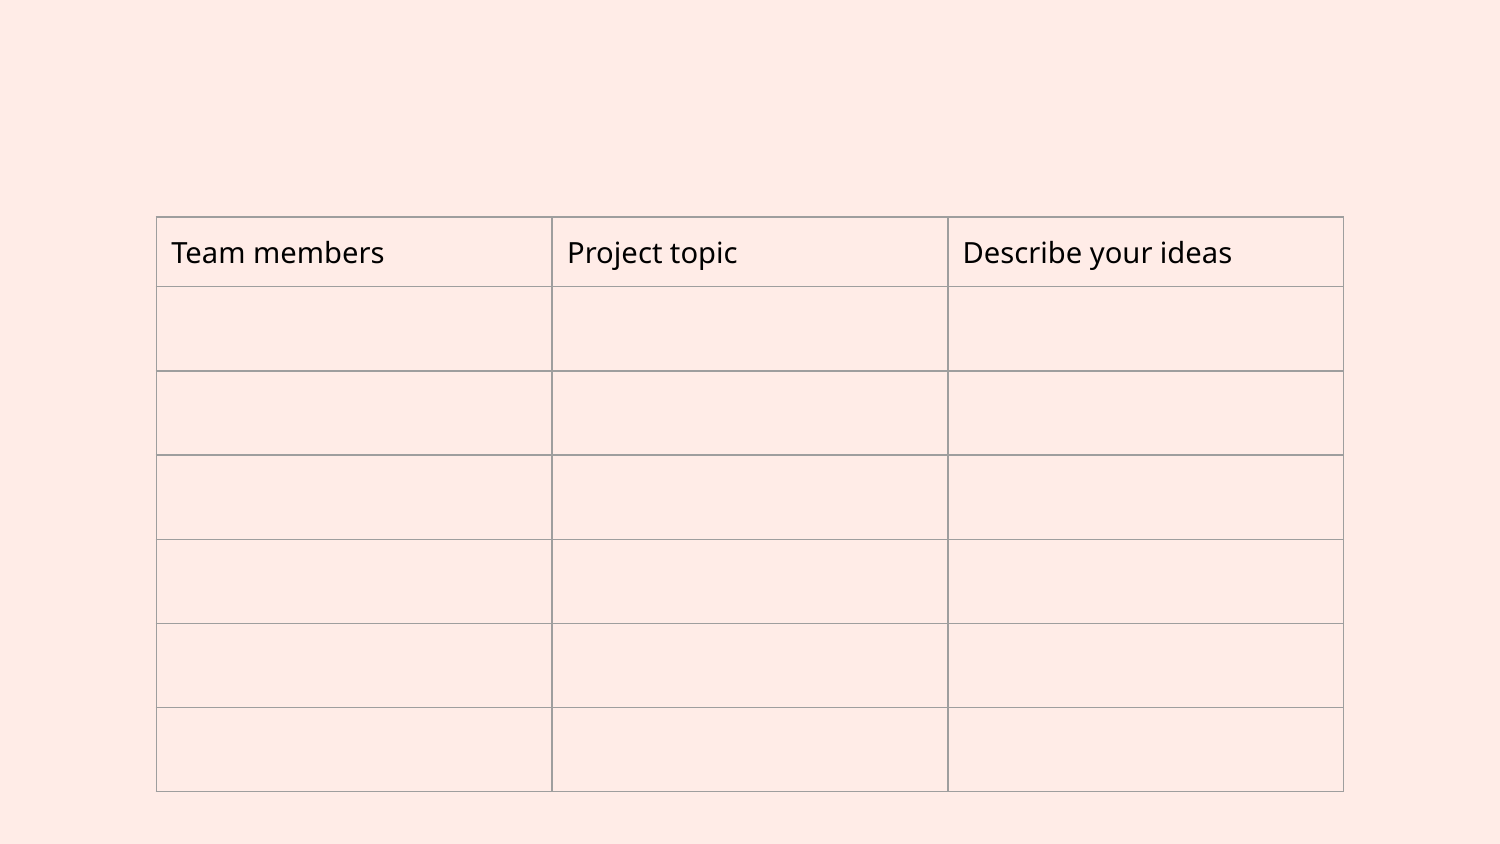

| Team members | Project topic | Describe your ideas |
| --- | --- | --- |
| | | |
| | | |
| | | |
| | | |
| | | |
| | | |